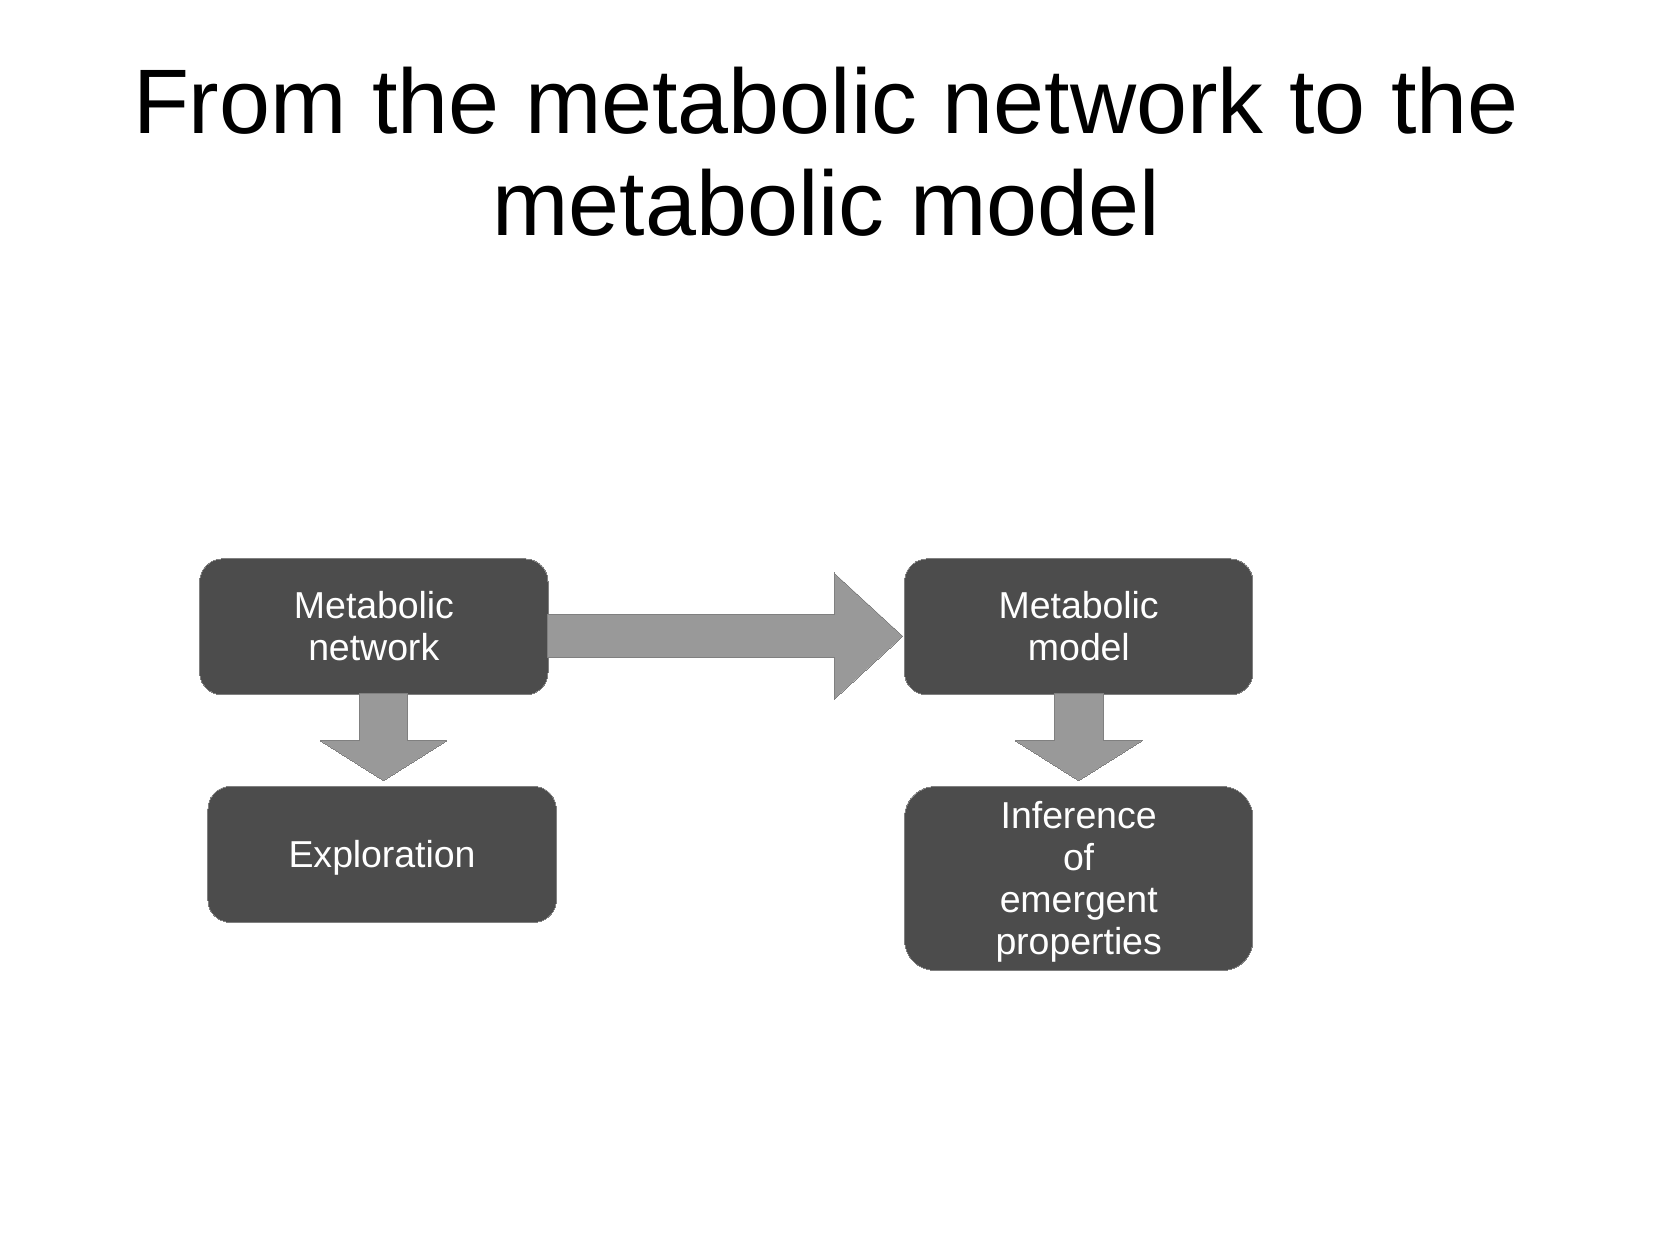

# From the metabolic network to the metabolic model
Metabolic
network
Metabolic
model
Exploration
Inference
of
emergent
properties